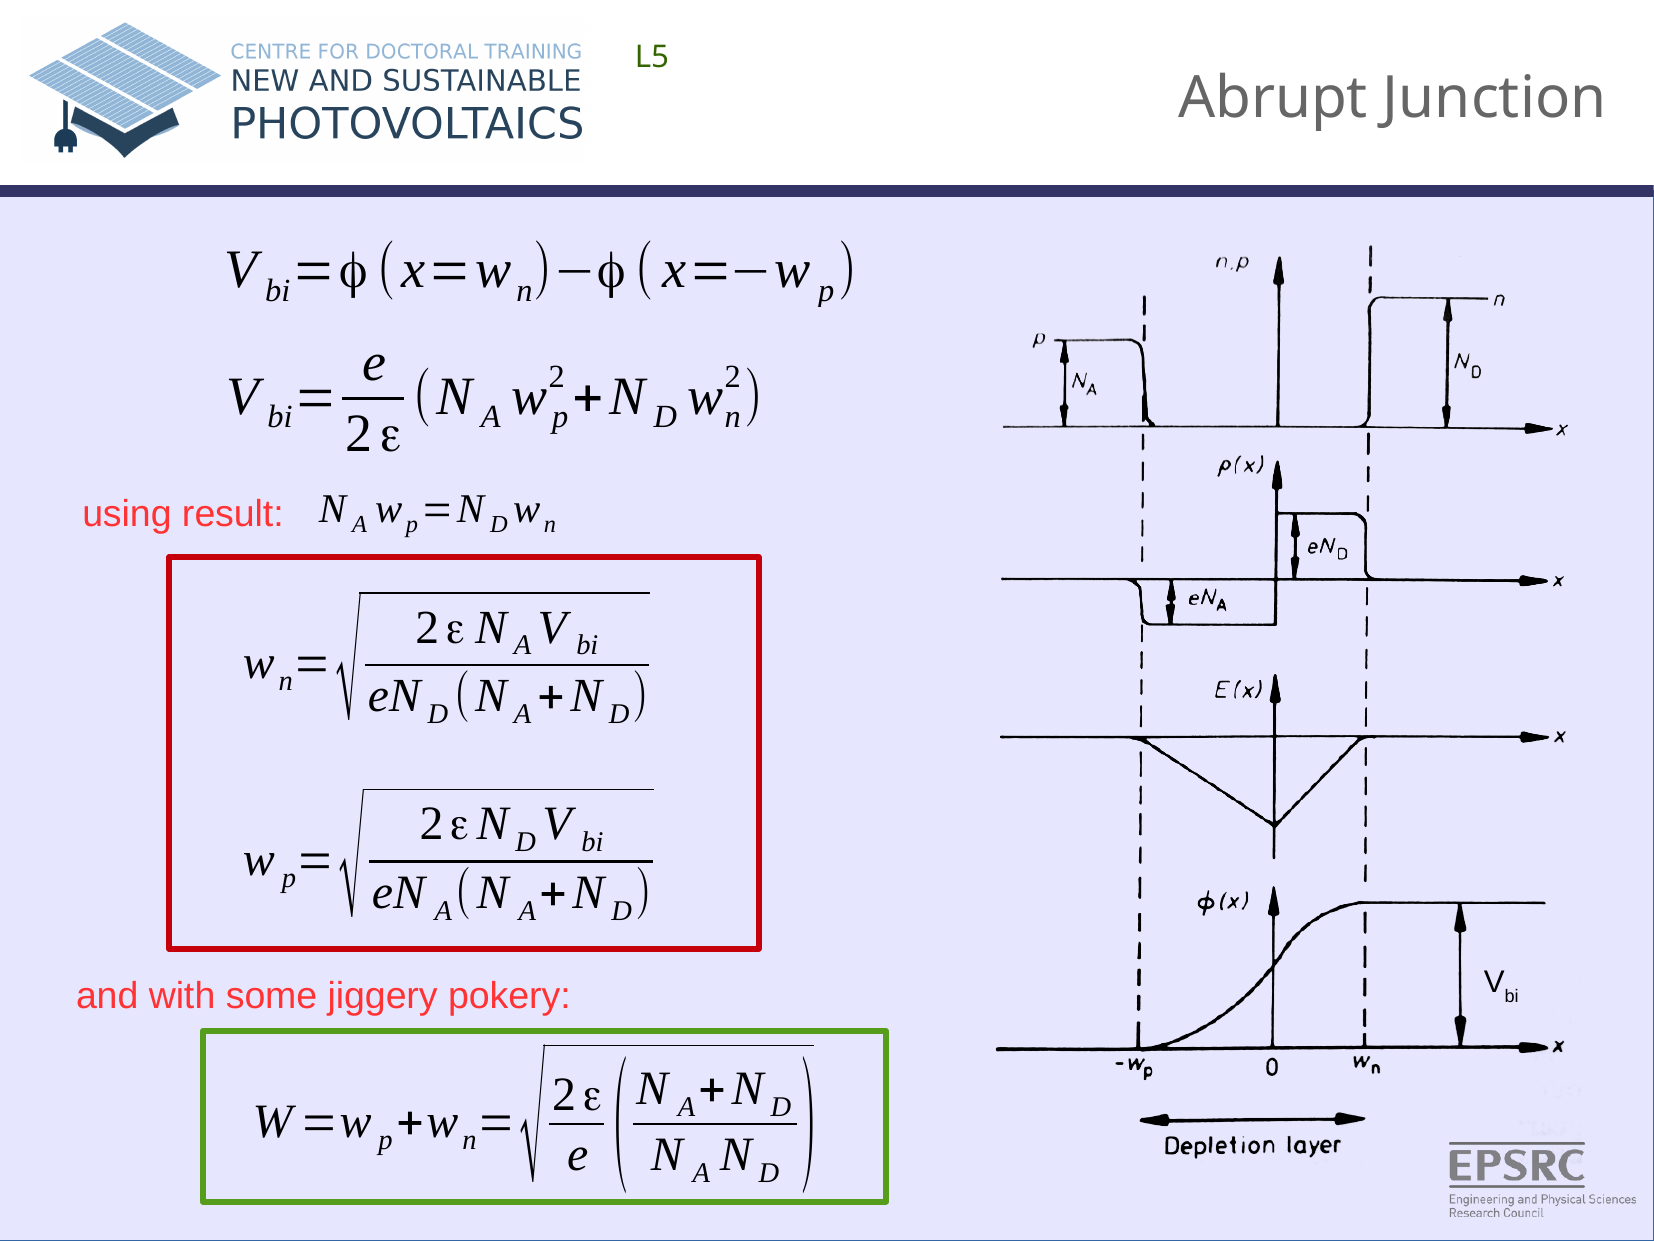

L5
Abrupt Junction
using result:
Vbi
and with some jiggery pokery: